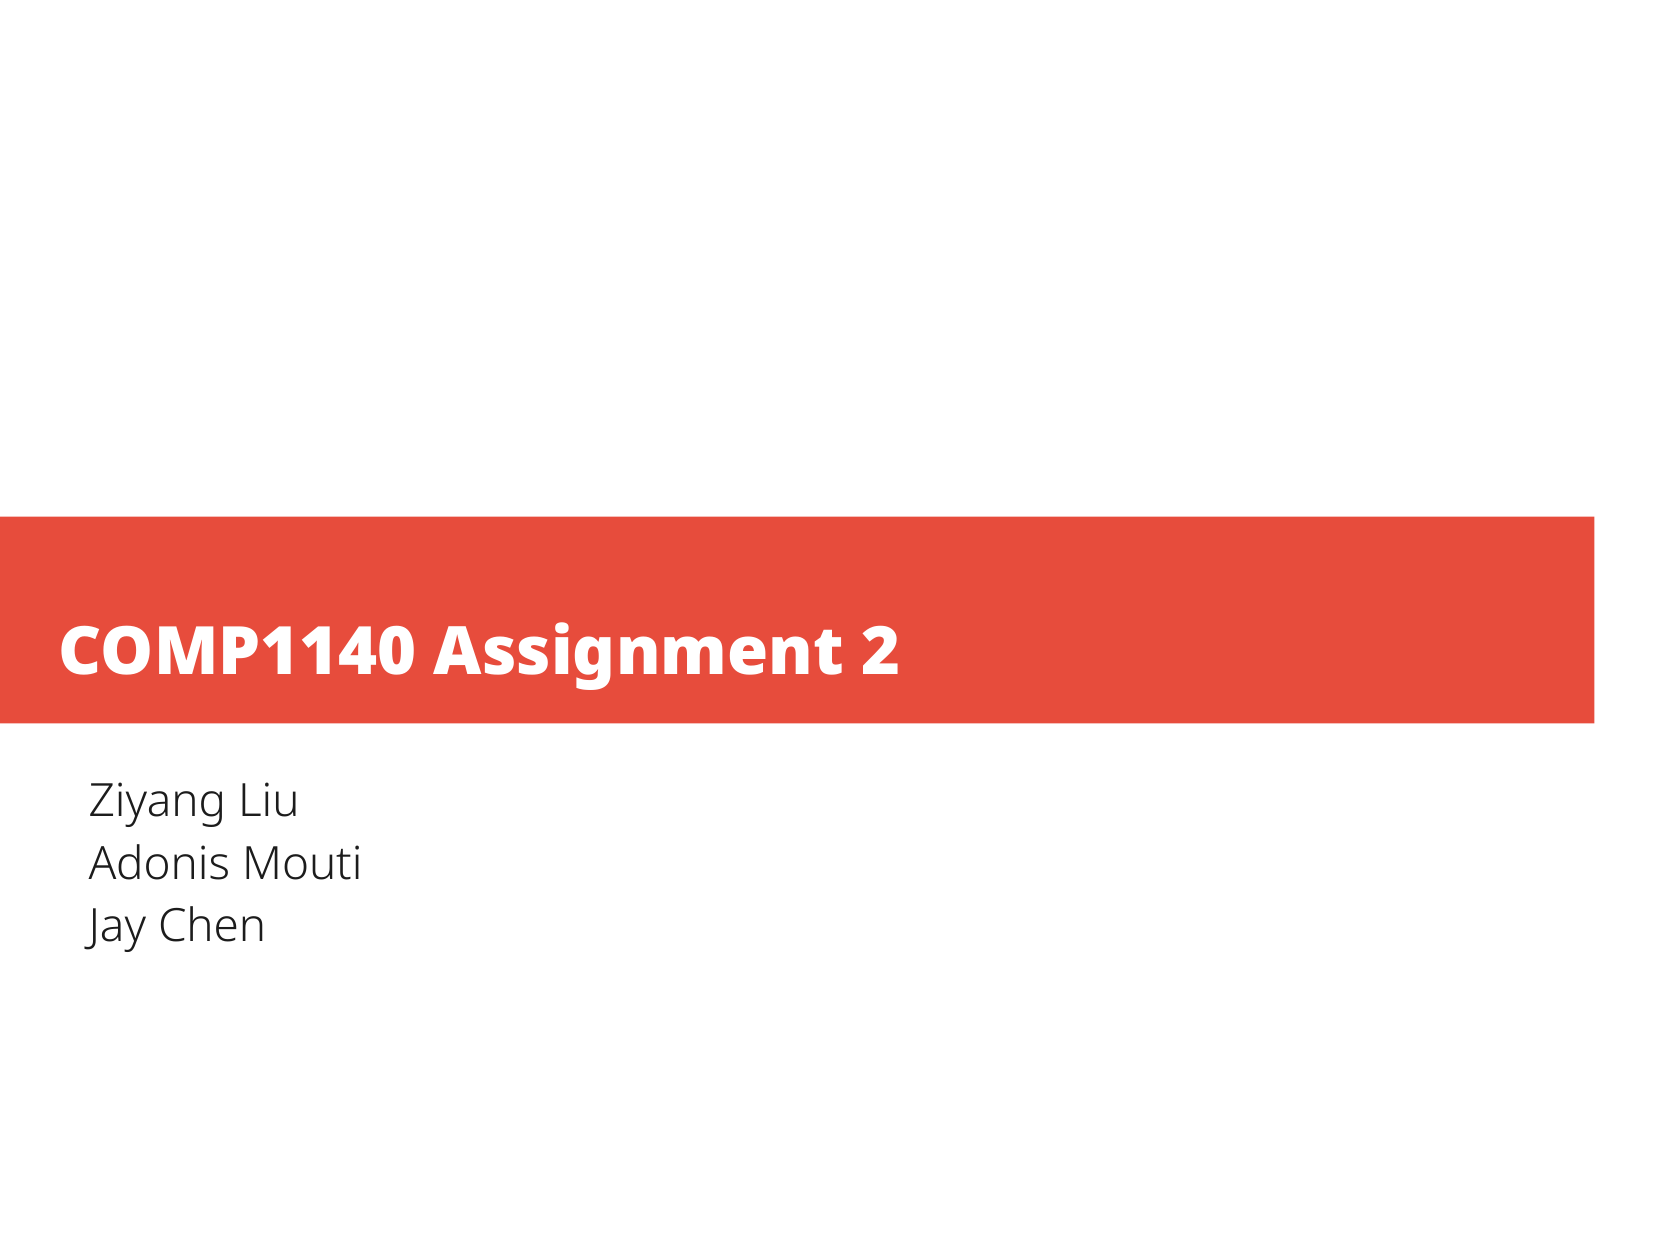

# COMP1140 Assignment 2
Ziyang Liu
Adonis Mouti
Jay Chen